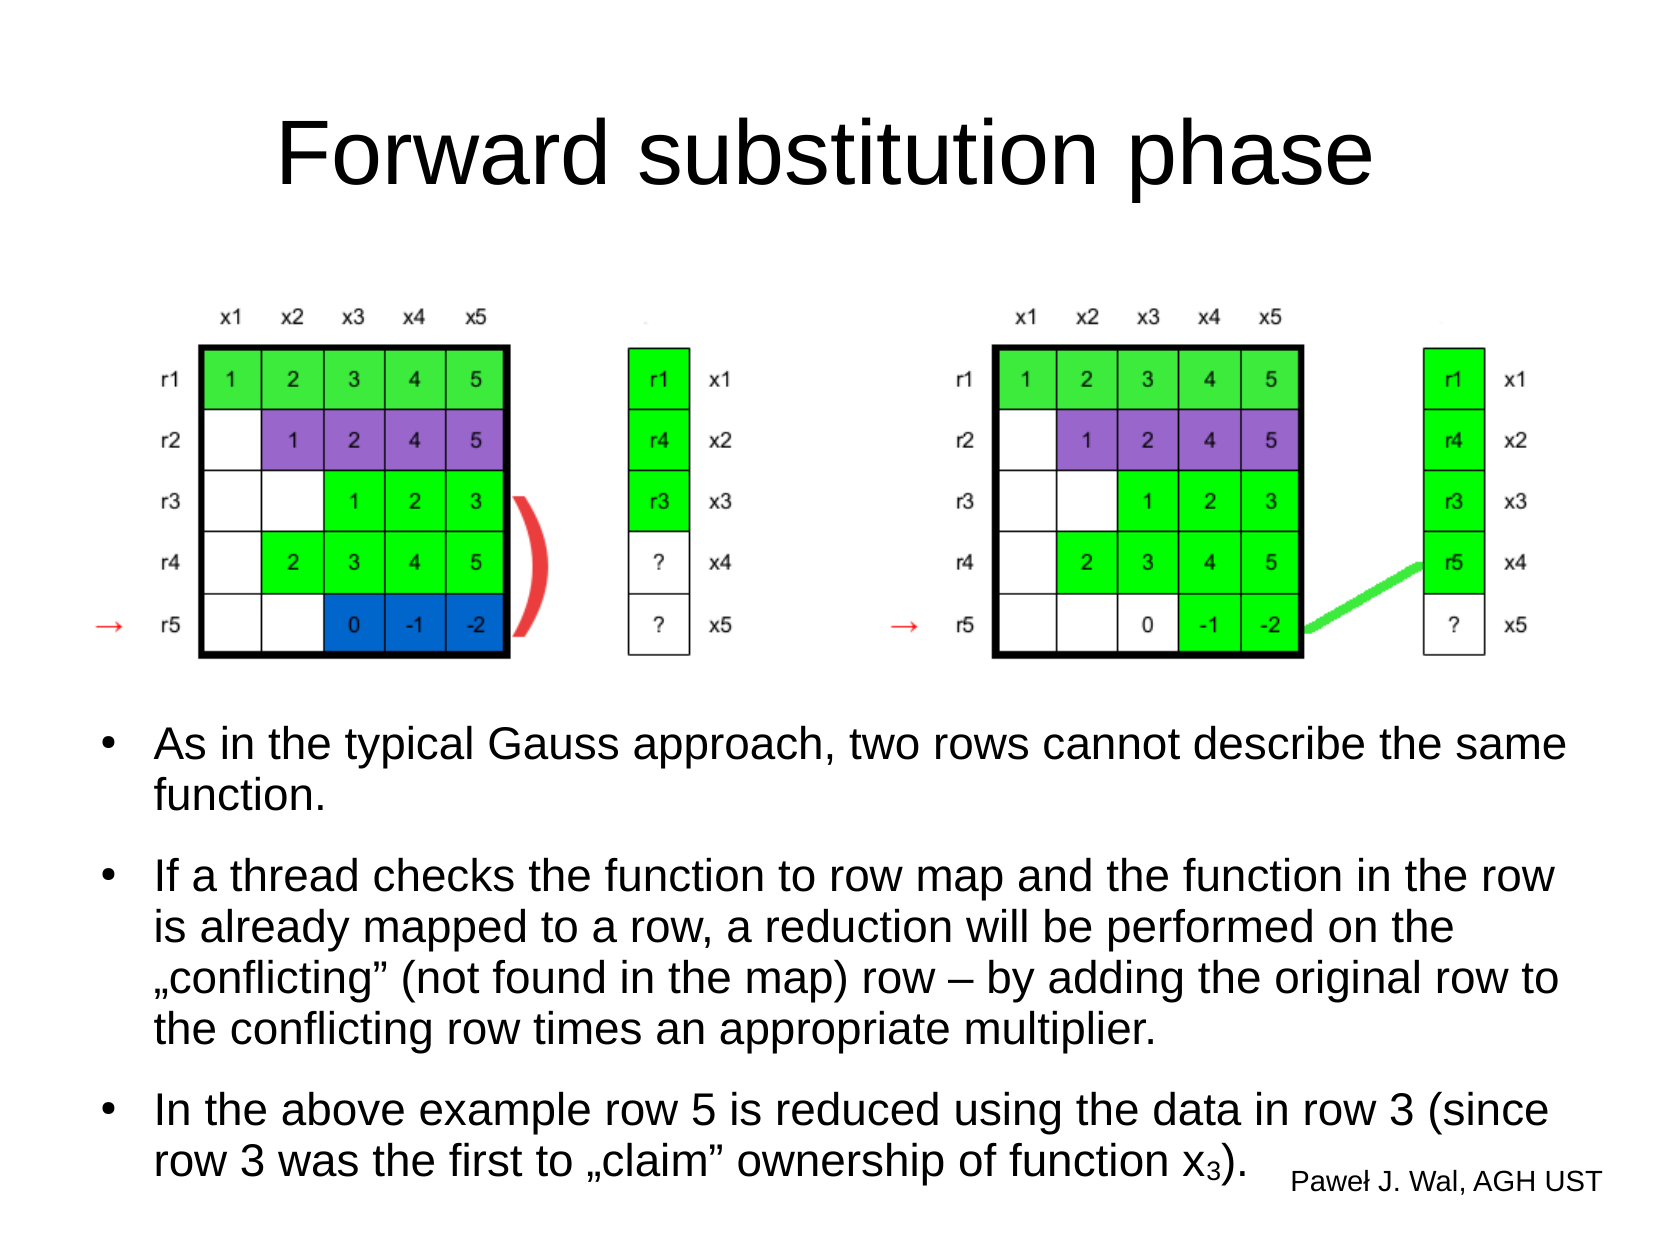

# Forward substitution phase
As in the typical Gauss approach, two rows cannot describe the same function.
If a thread checks the function to row map and the function in the row is already mapped to a row, a reduction will be performed on the „conflicting” (not found in the map) row – by adding the original row to the conflicting row times an appropriate multiplier.
In the above example row 5 is reduced using the data in row 3 (since row 3 was the first to „claim” ownership of function x3).
Paweł J. Wal, AGH UST